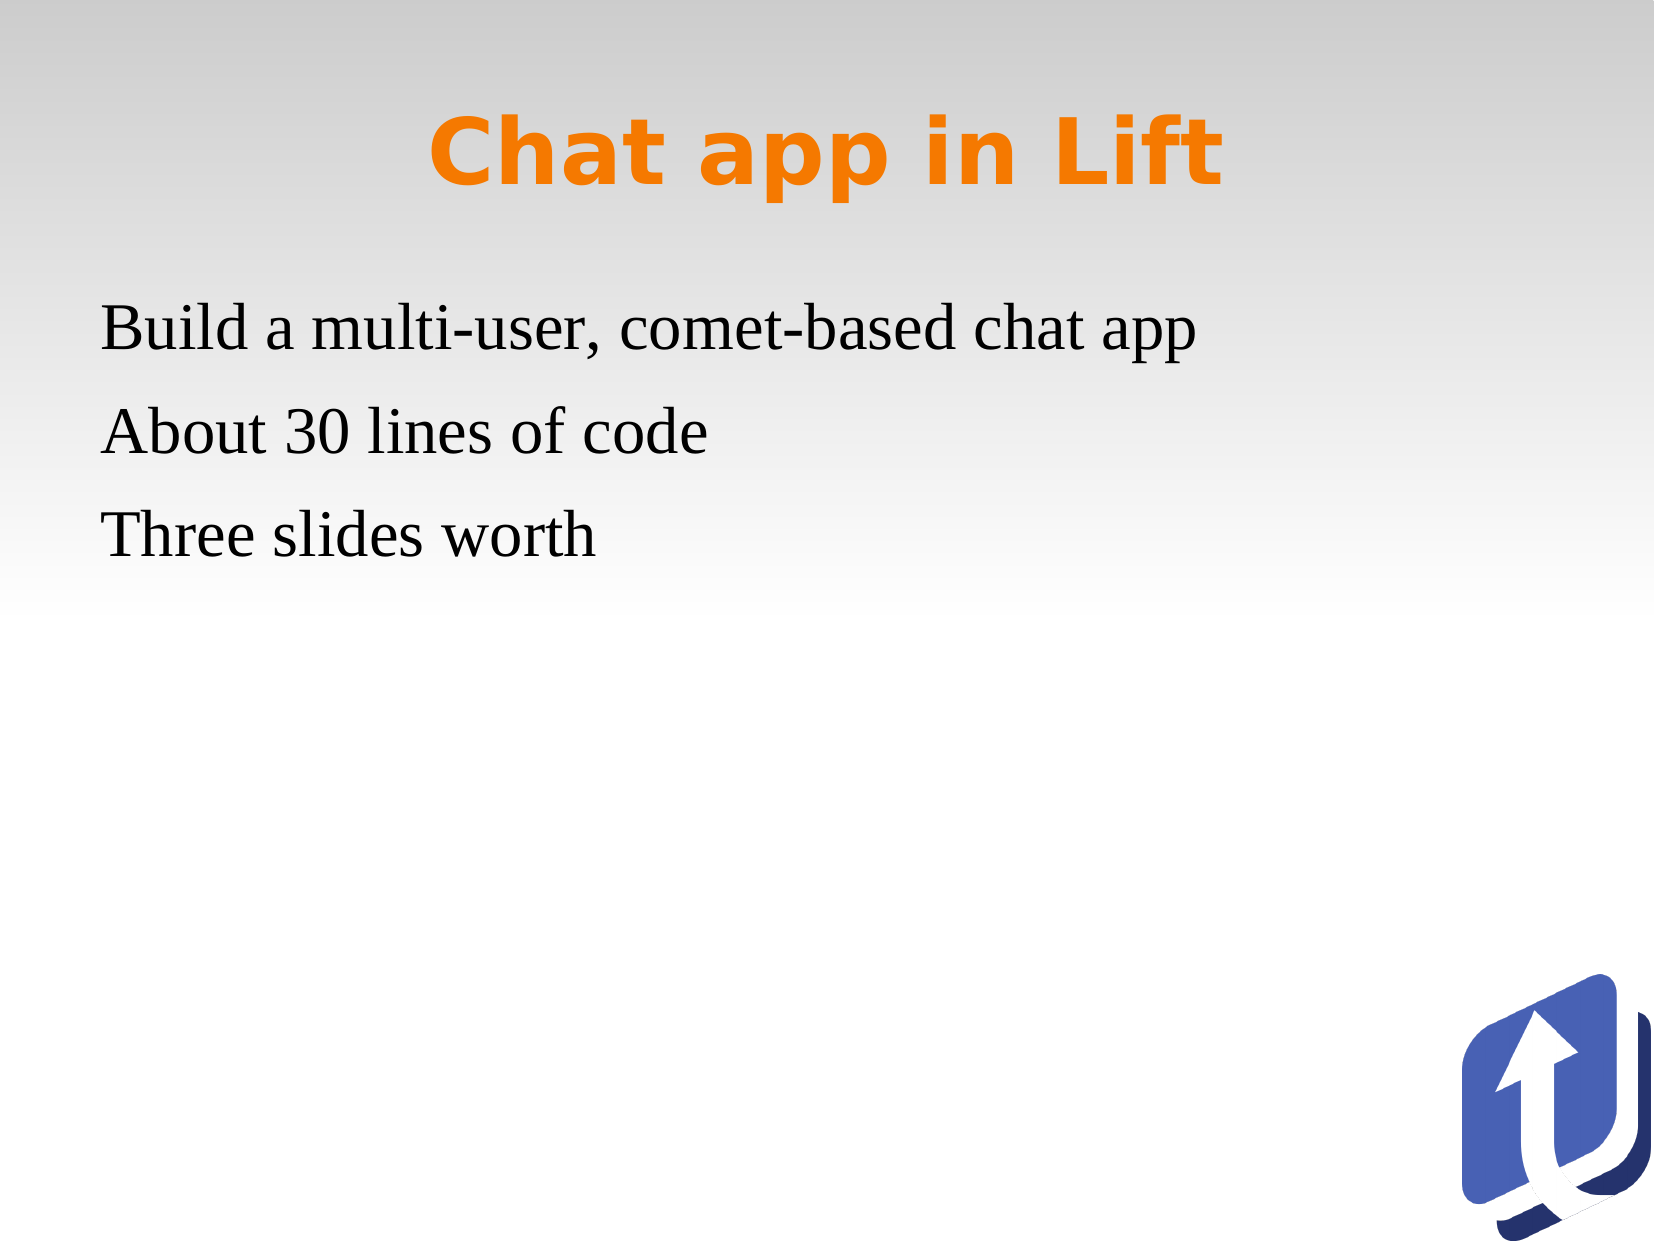

# Chat app in Lift
Build a multi-user, comet-based chat app
About 30 lines of code
Three slides worth